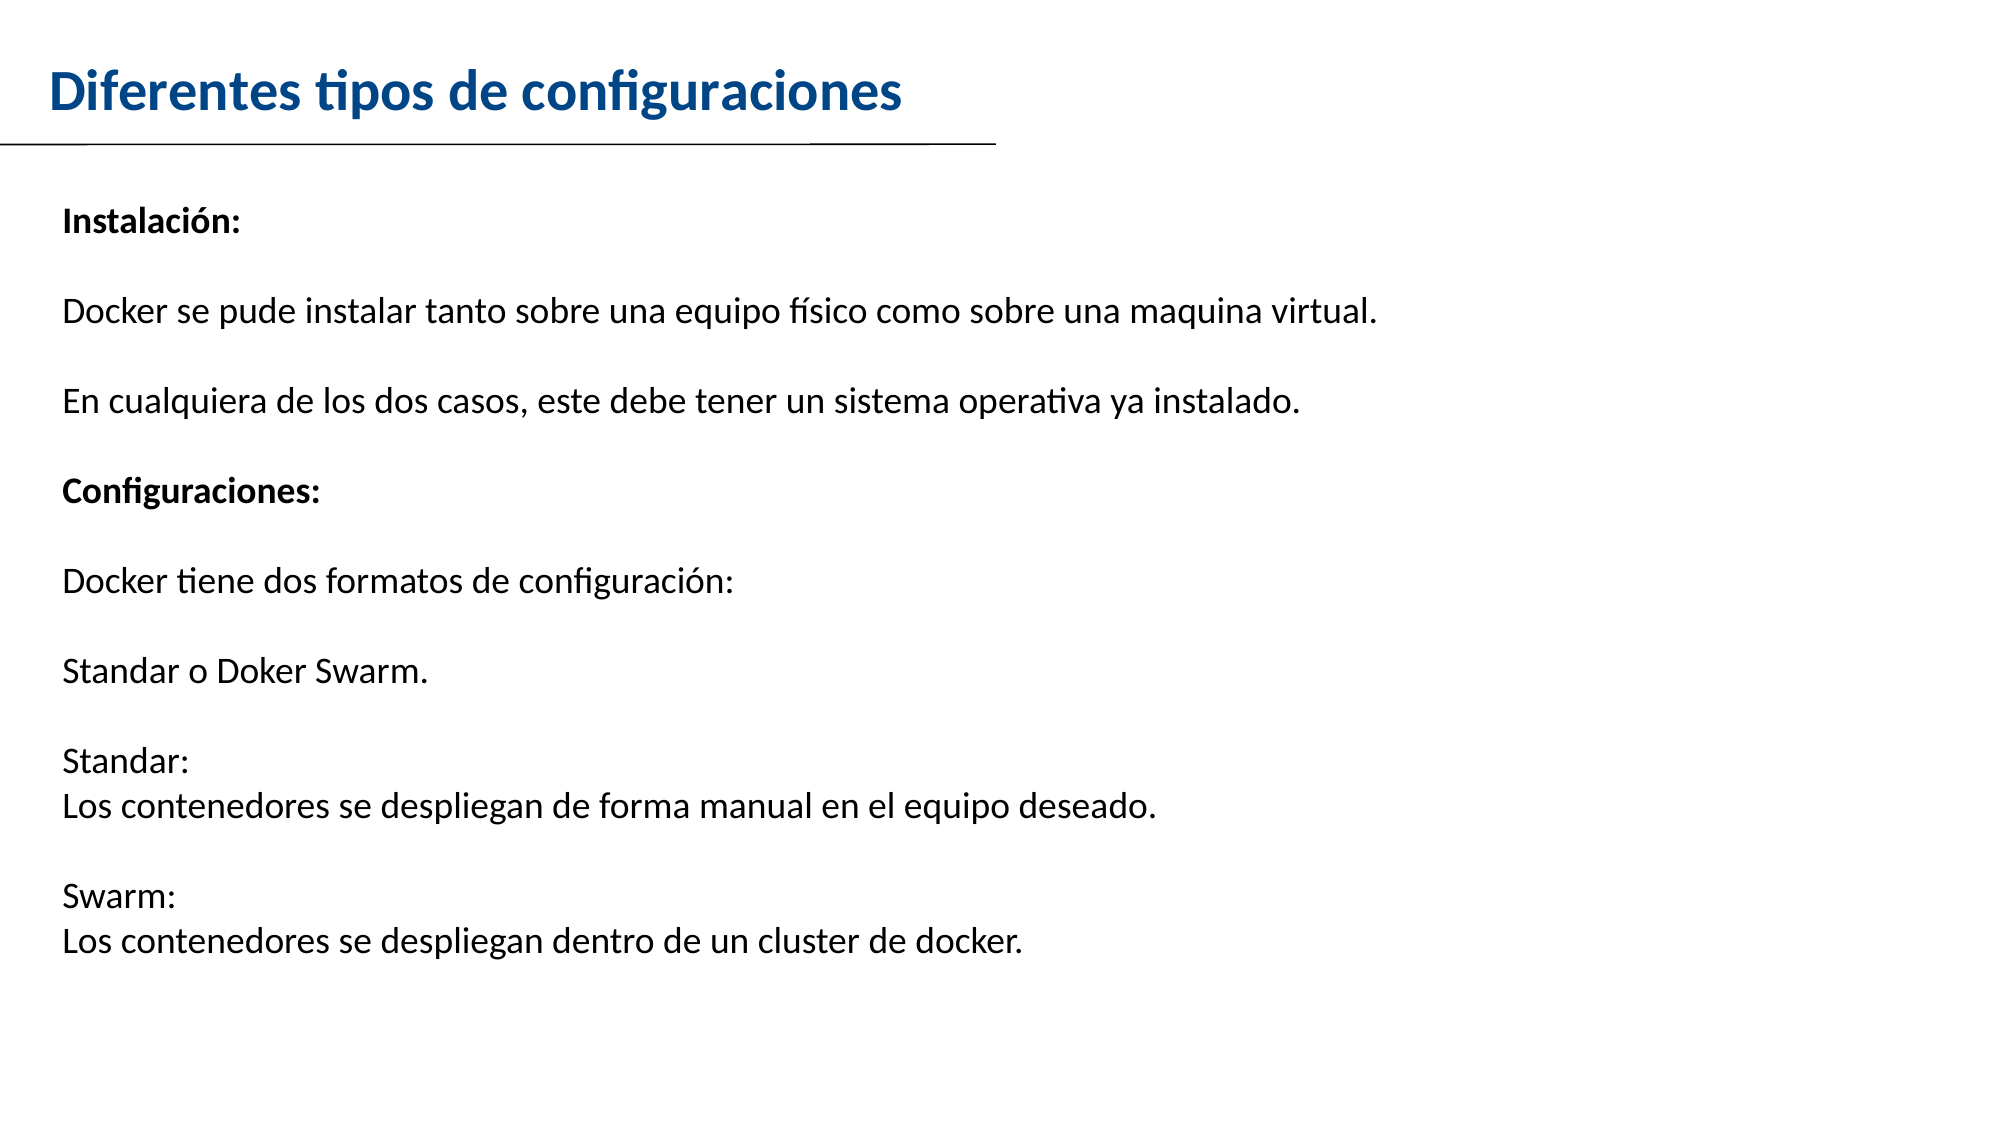

Diferentes tipos de configuraciones
Instalación:
Docker se pude instalar tanto sobre una equipo físico como sobre una maquina virtual.
En cualquiera de los dos casos, este debe tener un sistema operativa ya instalado.
Configuraciones:
Docker tiene dos formatos de configuración:
Standar o Doker Swarm.
Standar:
Los contenedores se despliegan de forma manual en el equipo deseado.
Swarm:
Los contenedores se despliegan dentro de un cluster de docker.